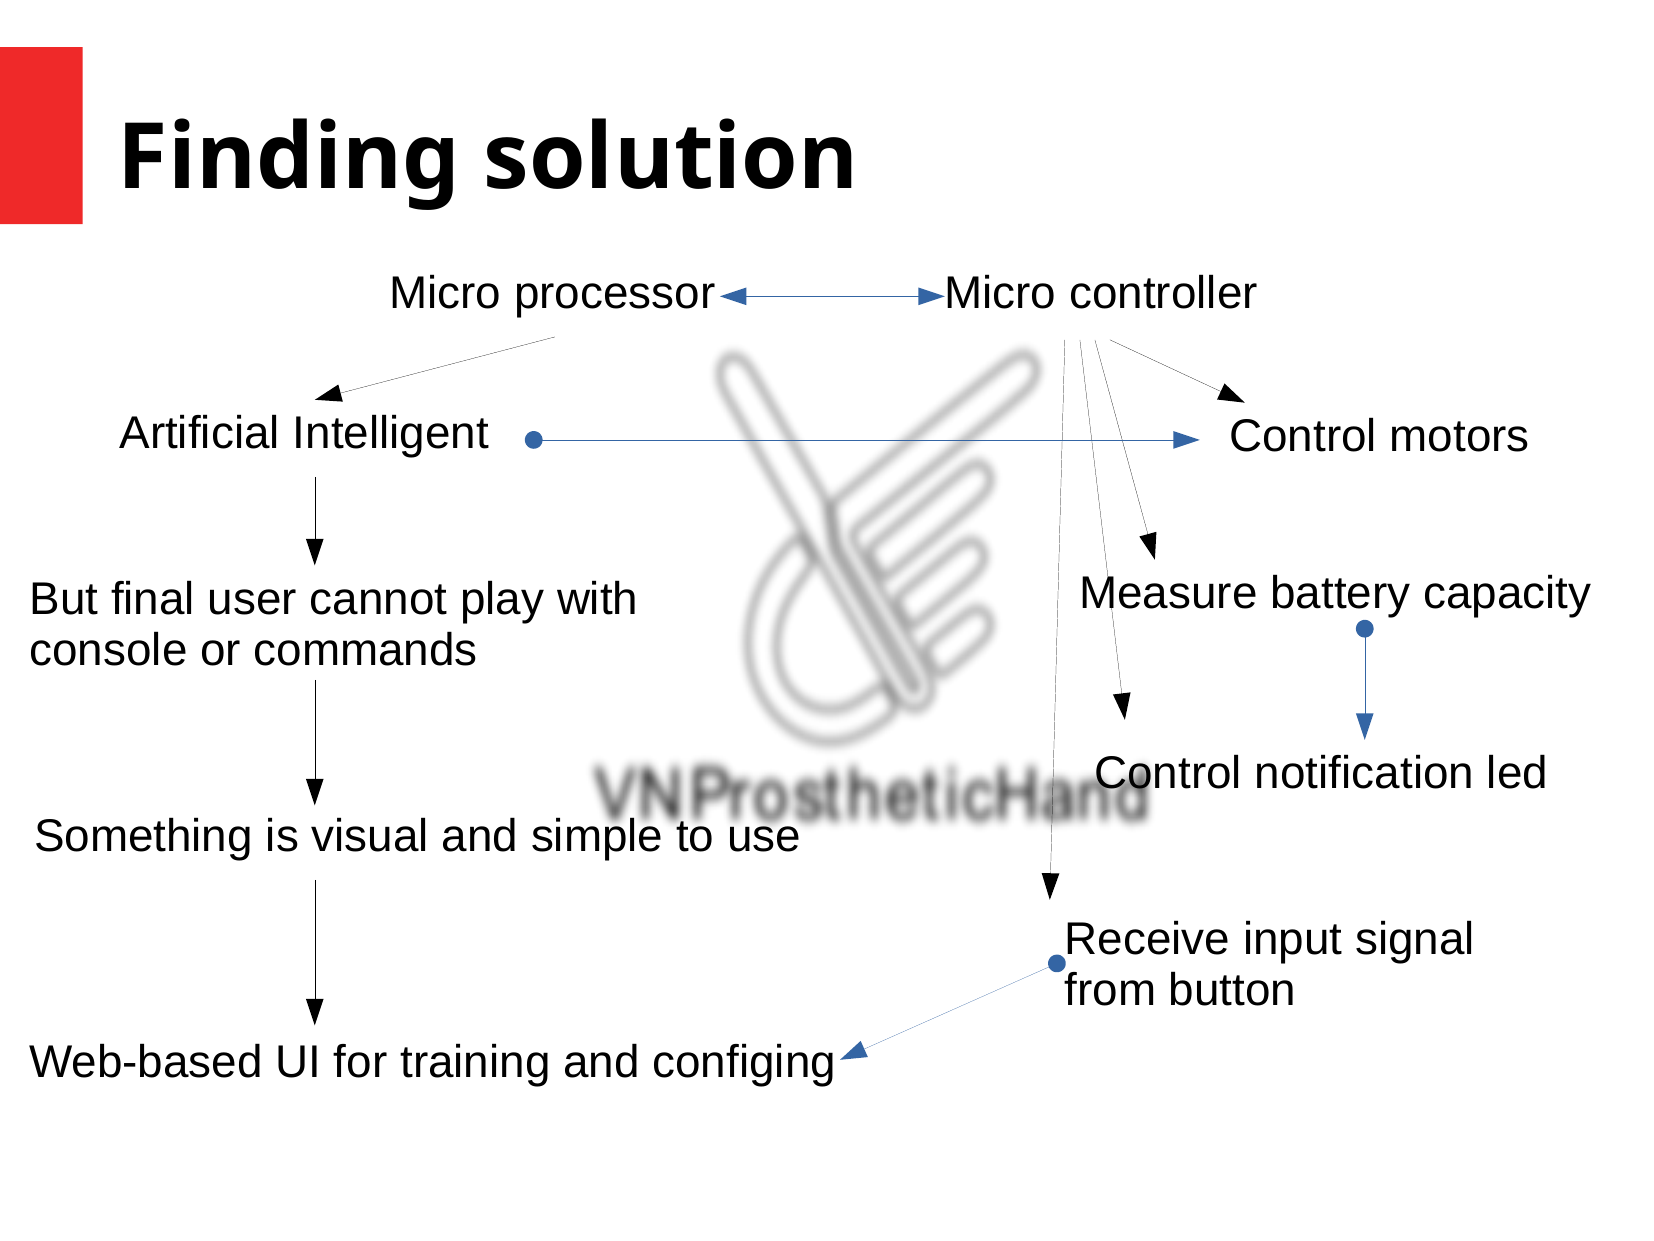

# Finding solution
Micro processor
Micro controller
Artificial Intelligent
Control motors
Measure battery capacity
But final user cannot play with console or commands
Control notification led
Something is visual and simple to use
Receive input signal from button
Web-based UI for training and configing
8